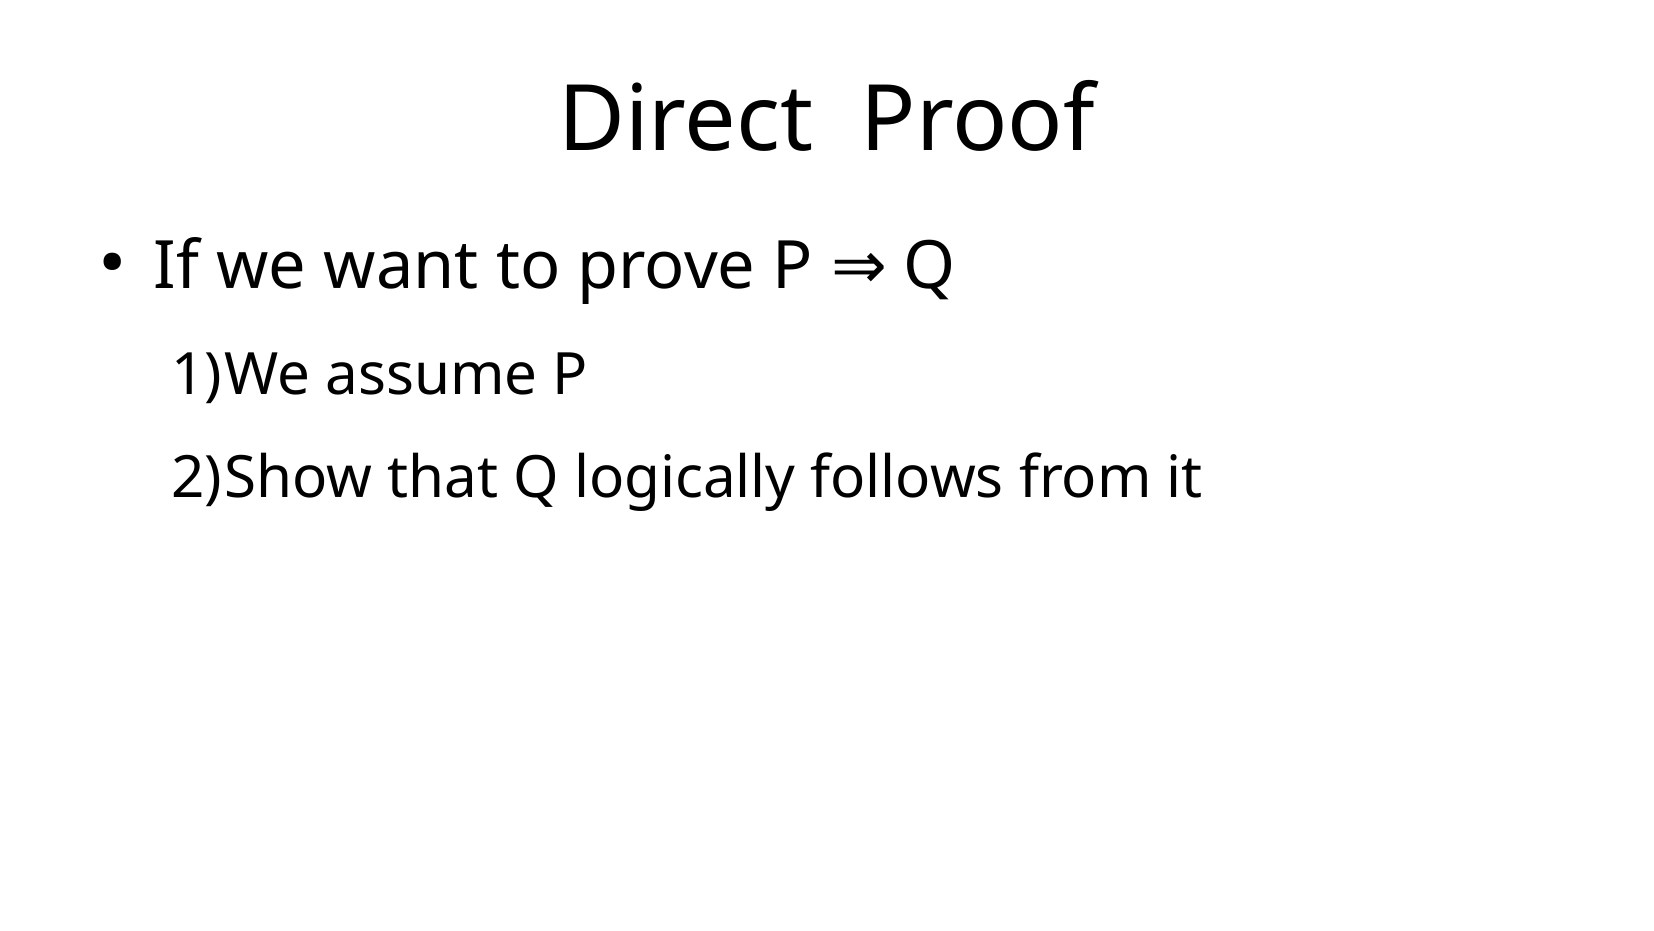

# Direct Proof
If we want to prove P ⇒ Q
We assume P
Show that Q logically follows from it